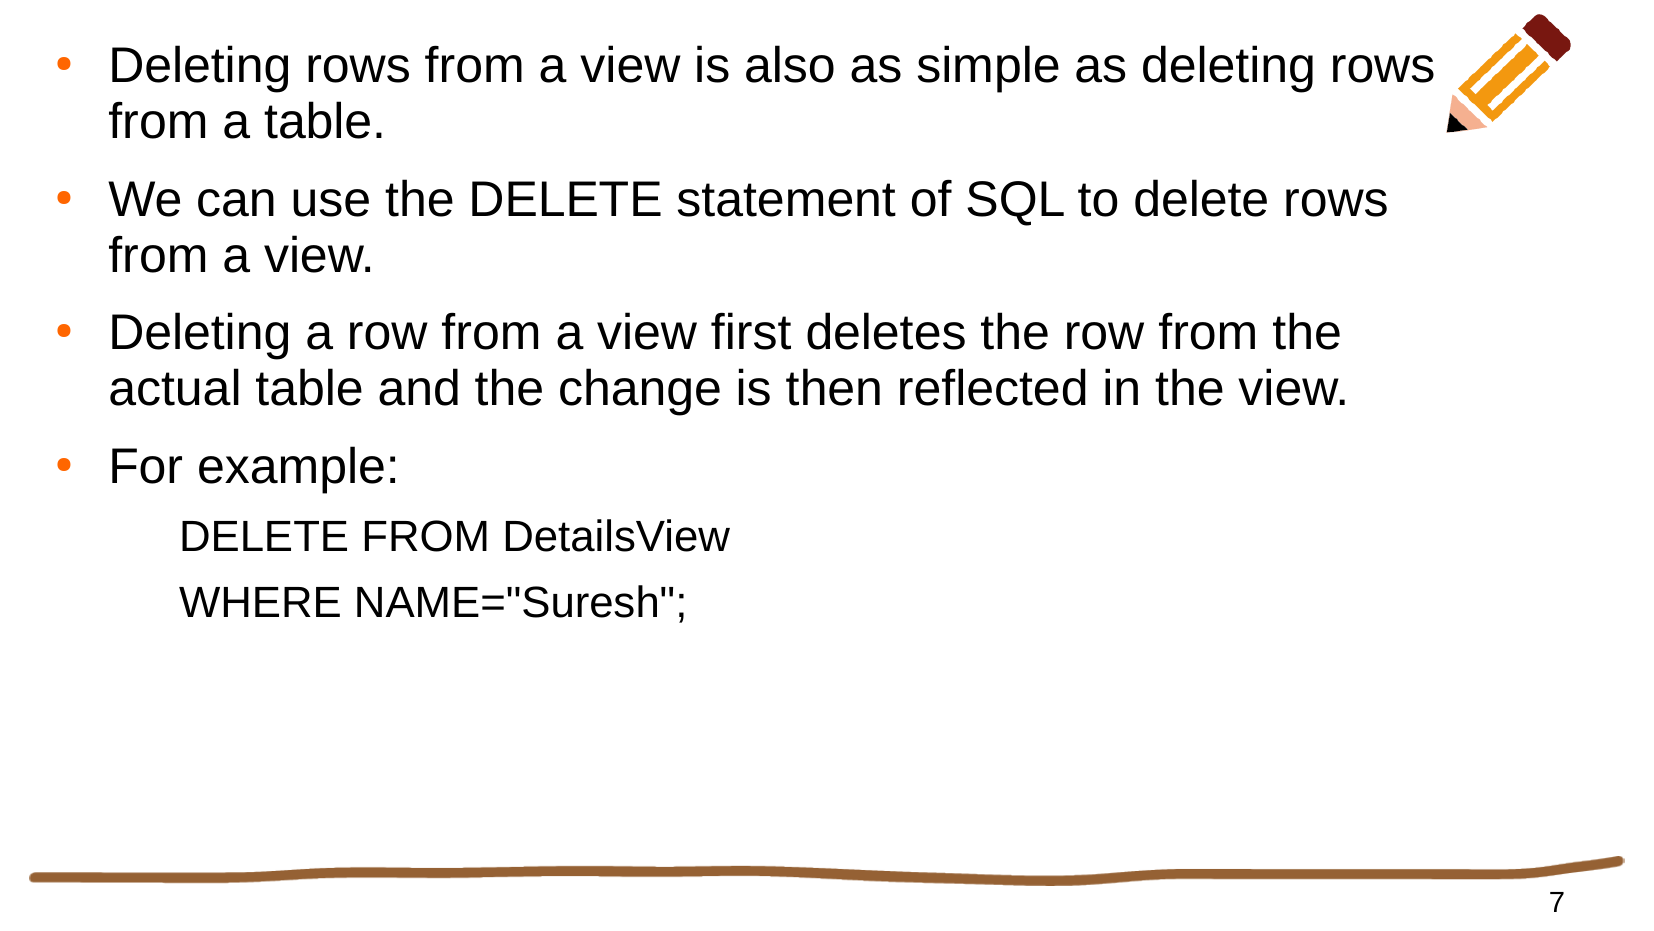

# Deleting rows from a view is also as simple as deleting rows from a table.
We can use the DELETE statement of SQL to delete rows from a view.
Deleting a row from a view first deletes the row from the actual table and the change is then reflected in the view.
For example:
DELETE FROM DetailsView
WHERE NAME="Suresh";
7